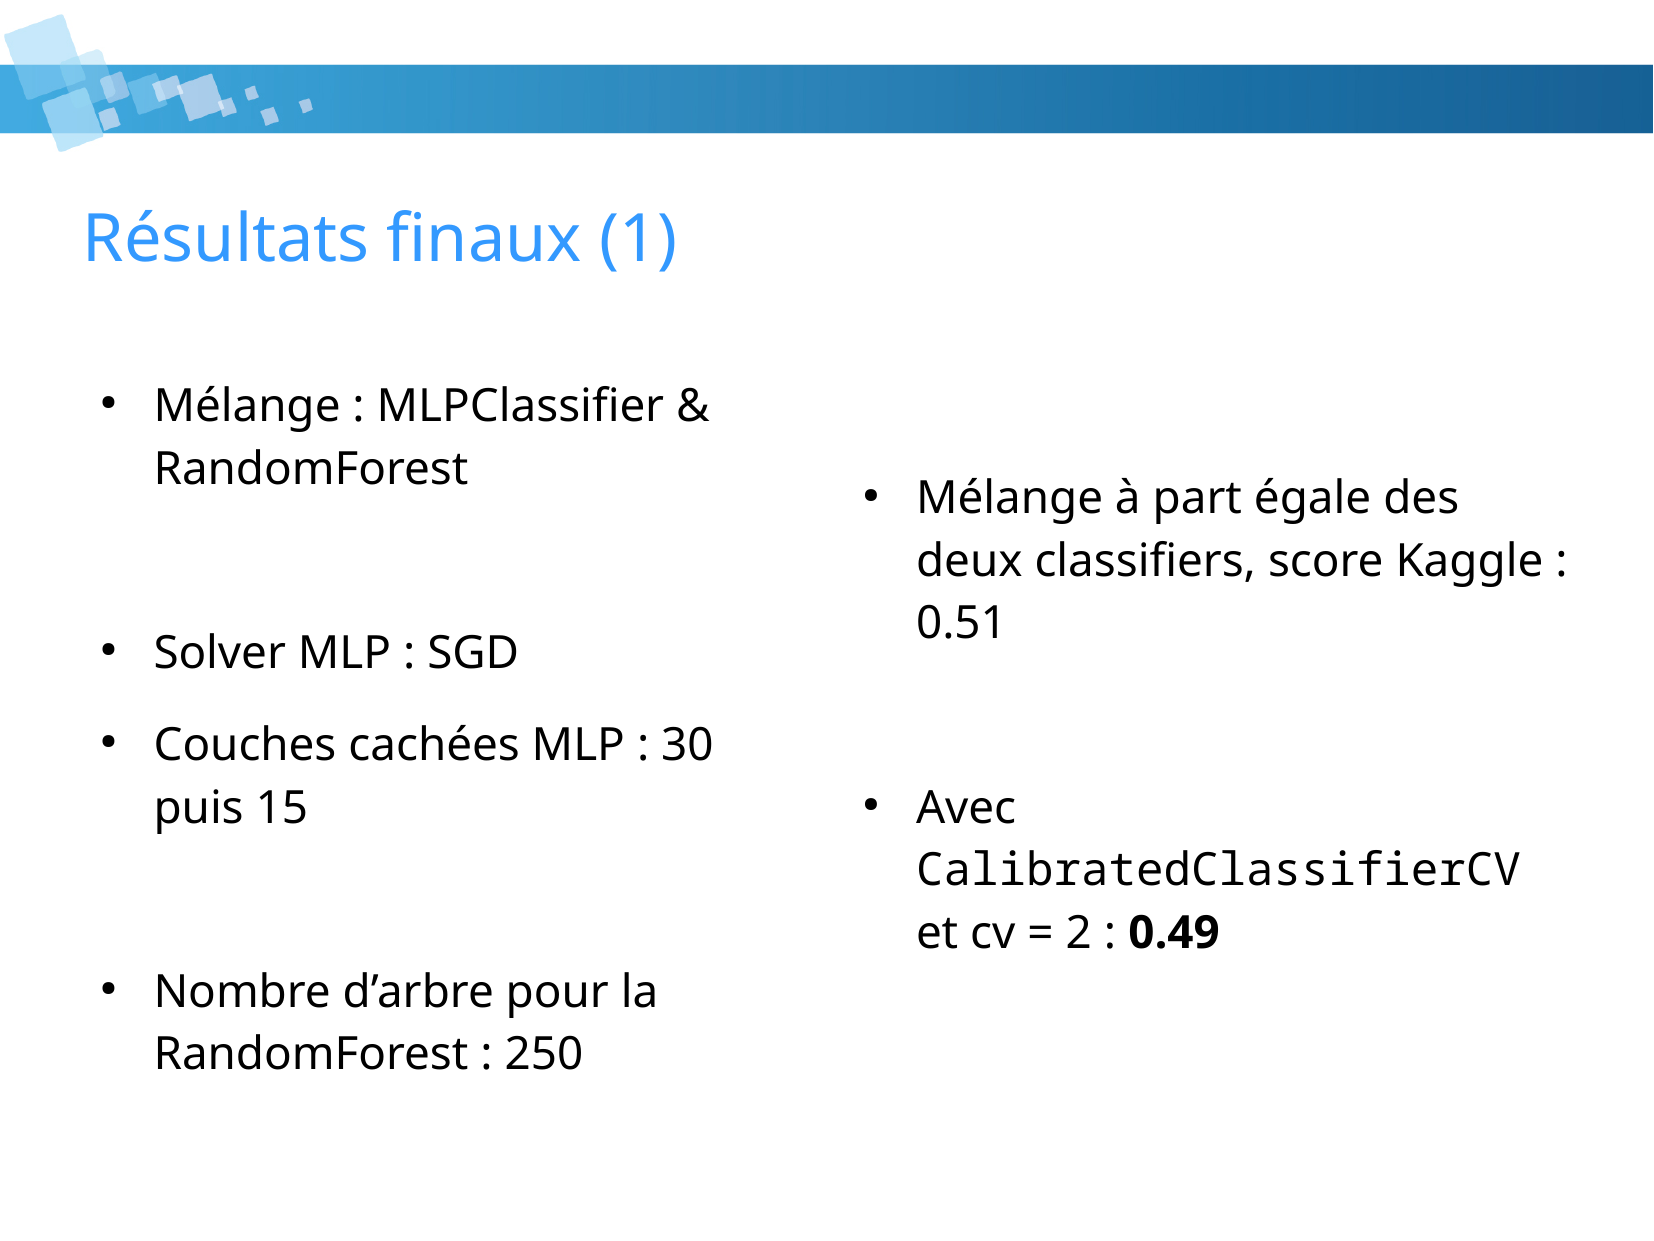

# Résultats finaux (1)
Mélange : MLPClassifier & RandomForest
Solver MLP : SGD
Couches cachées MLP : 30 puis 15
Nombre d’arbre pour la RandomForest : 250
Mélange à part égale des deux classifiers, score Kaggle : 0.51
Avec CalibratedClassifierCV et cv = 2 : 0.49